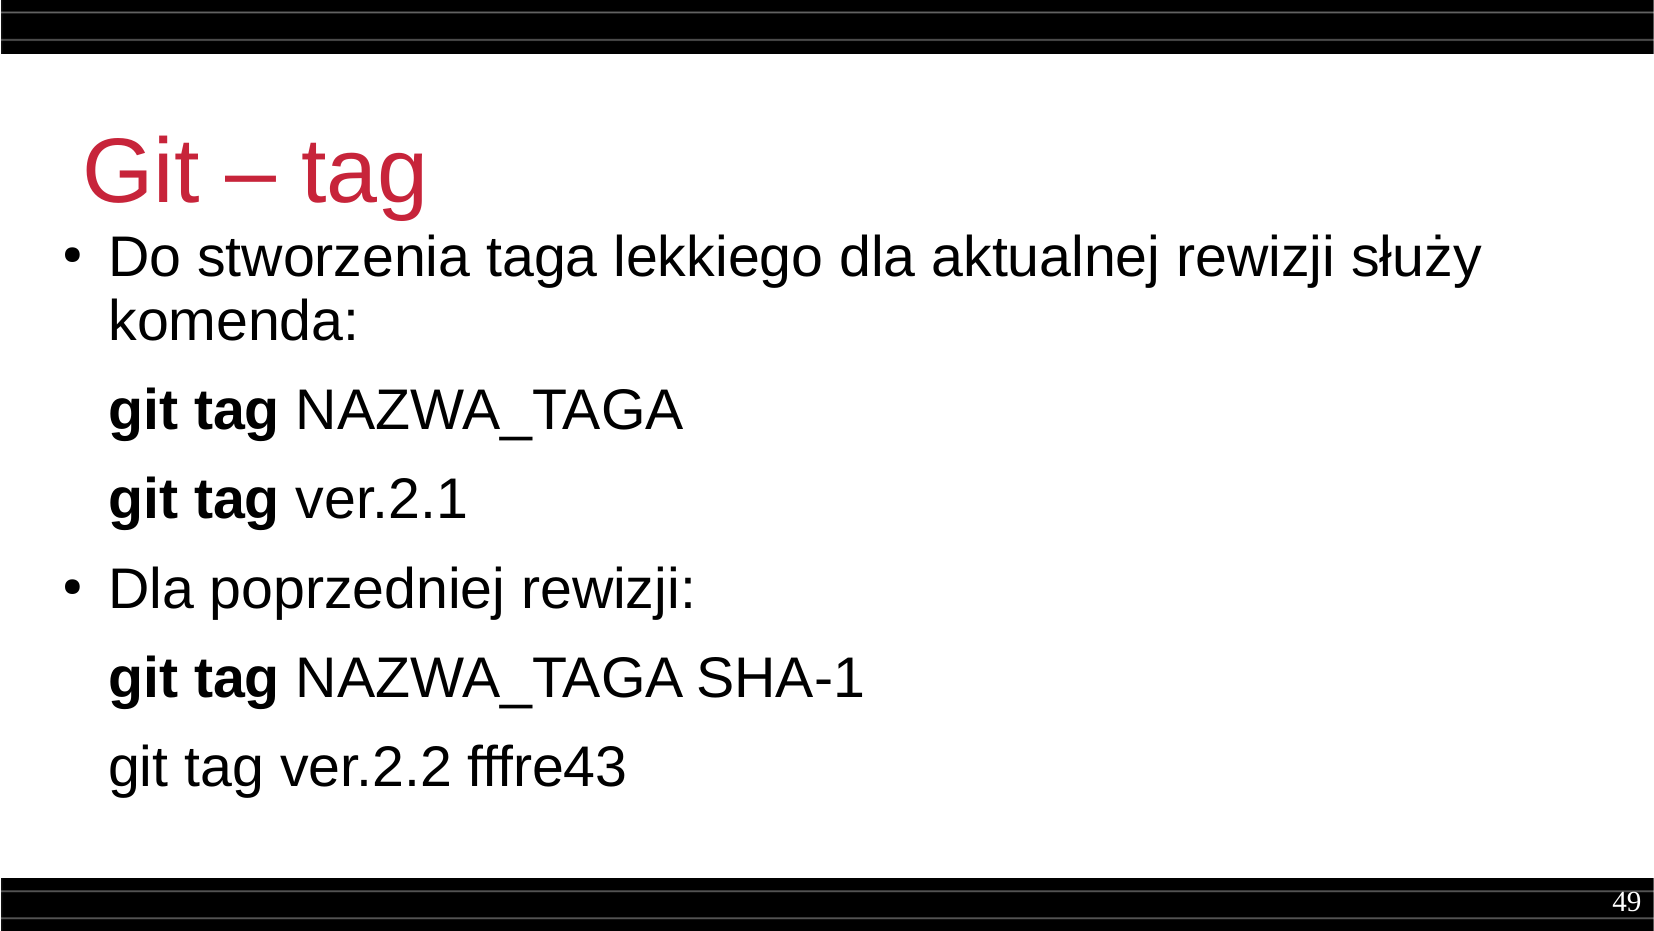

# Git – tag
Do stworzenia taga lekkiego dla aktualnej rewizji służy komenda:
git tag NAZWA_TAGA
git tag ver.2.1
Dla poprzedniej rewizji:
git tag NAZWA_TAGA SHA-1
git tag ver.2.2 fffre43